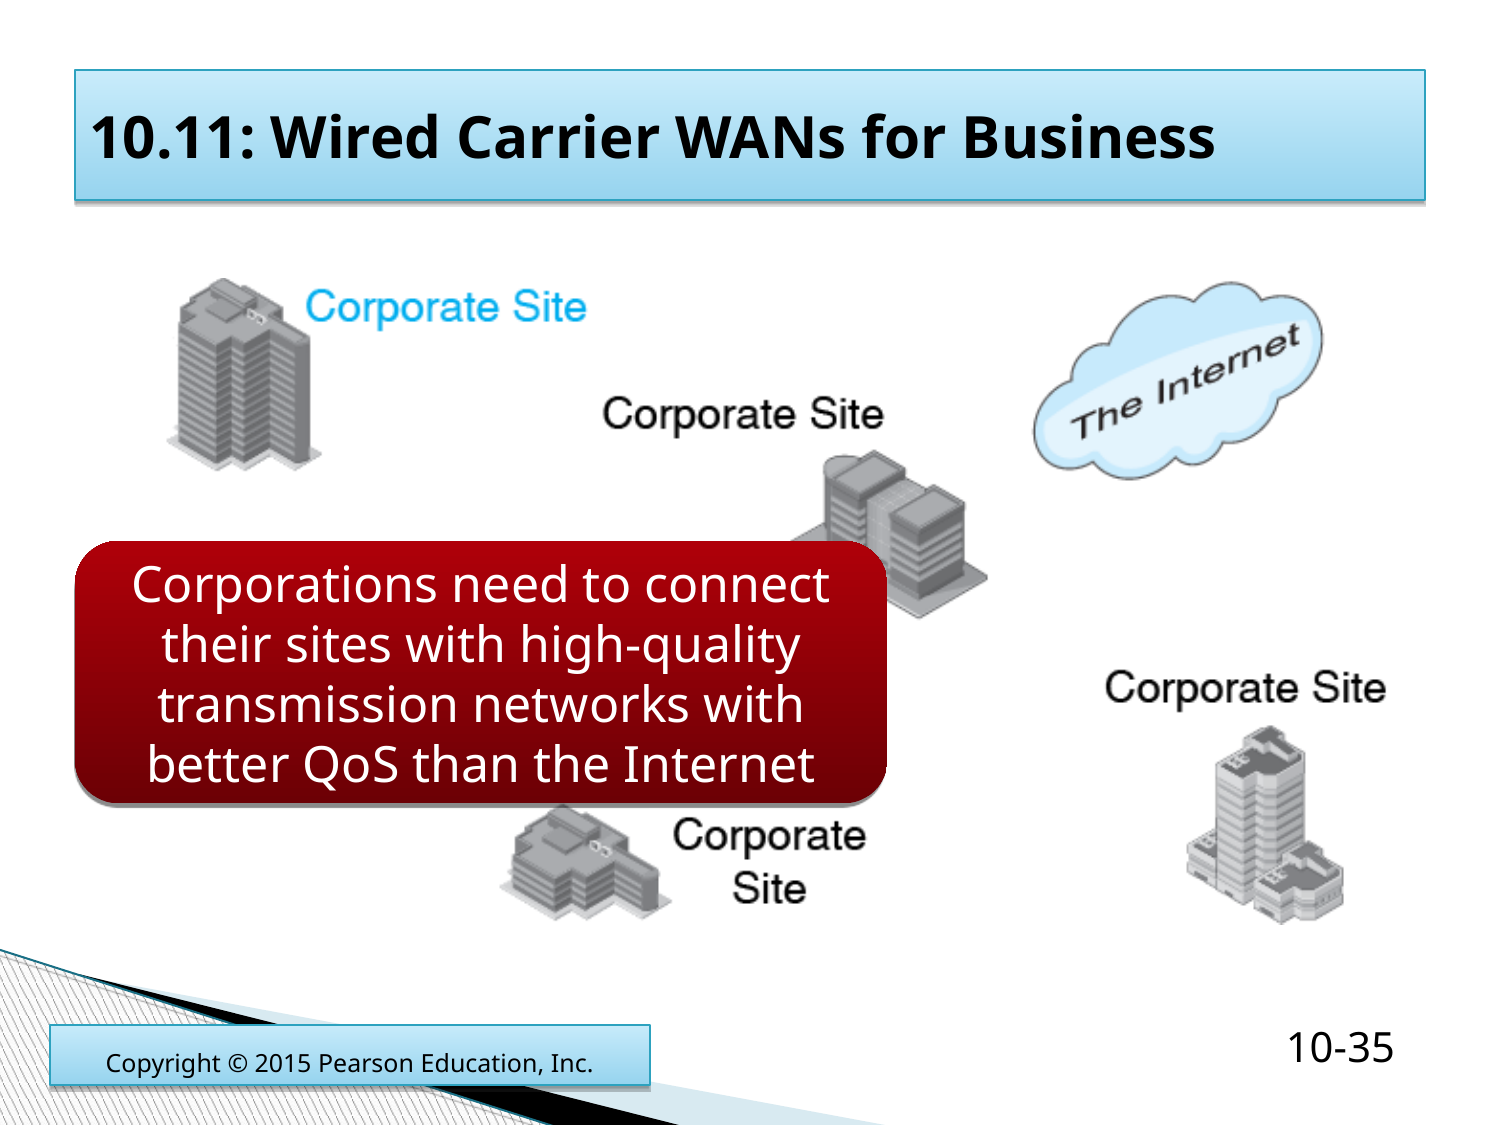

# 10.11: Wired Carrier WANs for Business
Corporations need to connect their sites with high-quality transmission networks with better QoS than the Internet
Copyright © 2015 Pearson Education, Inc.